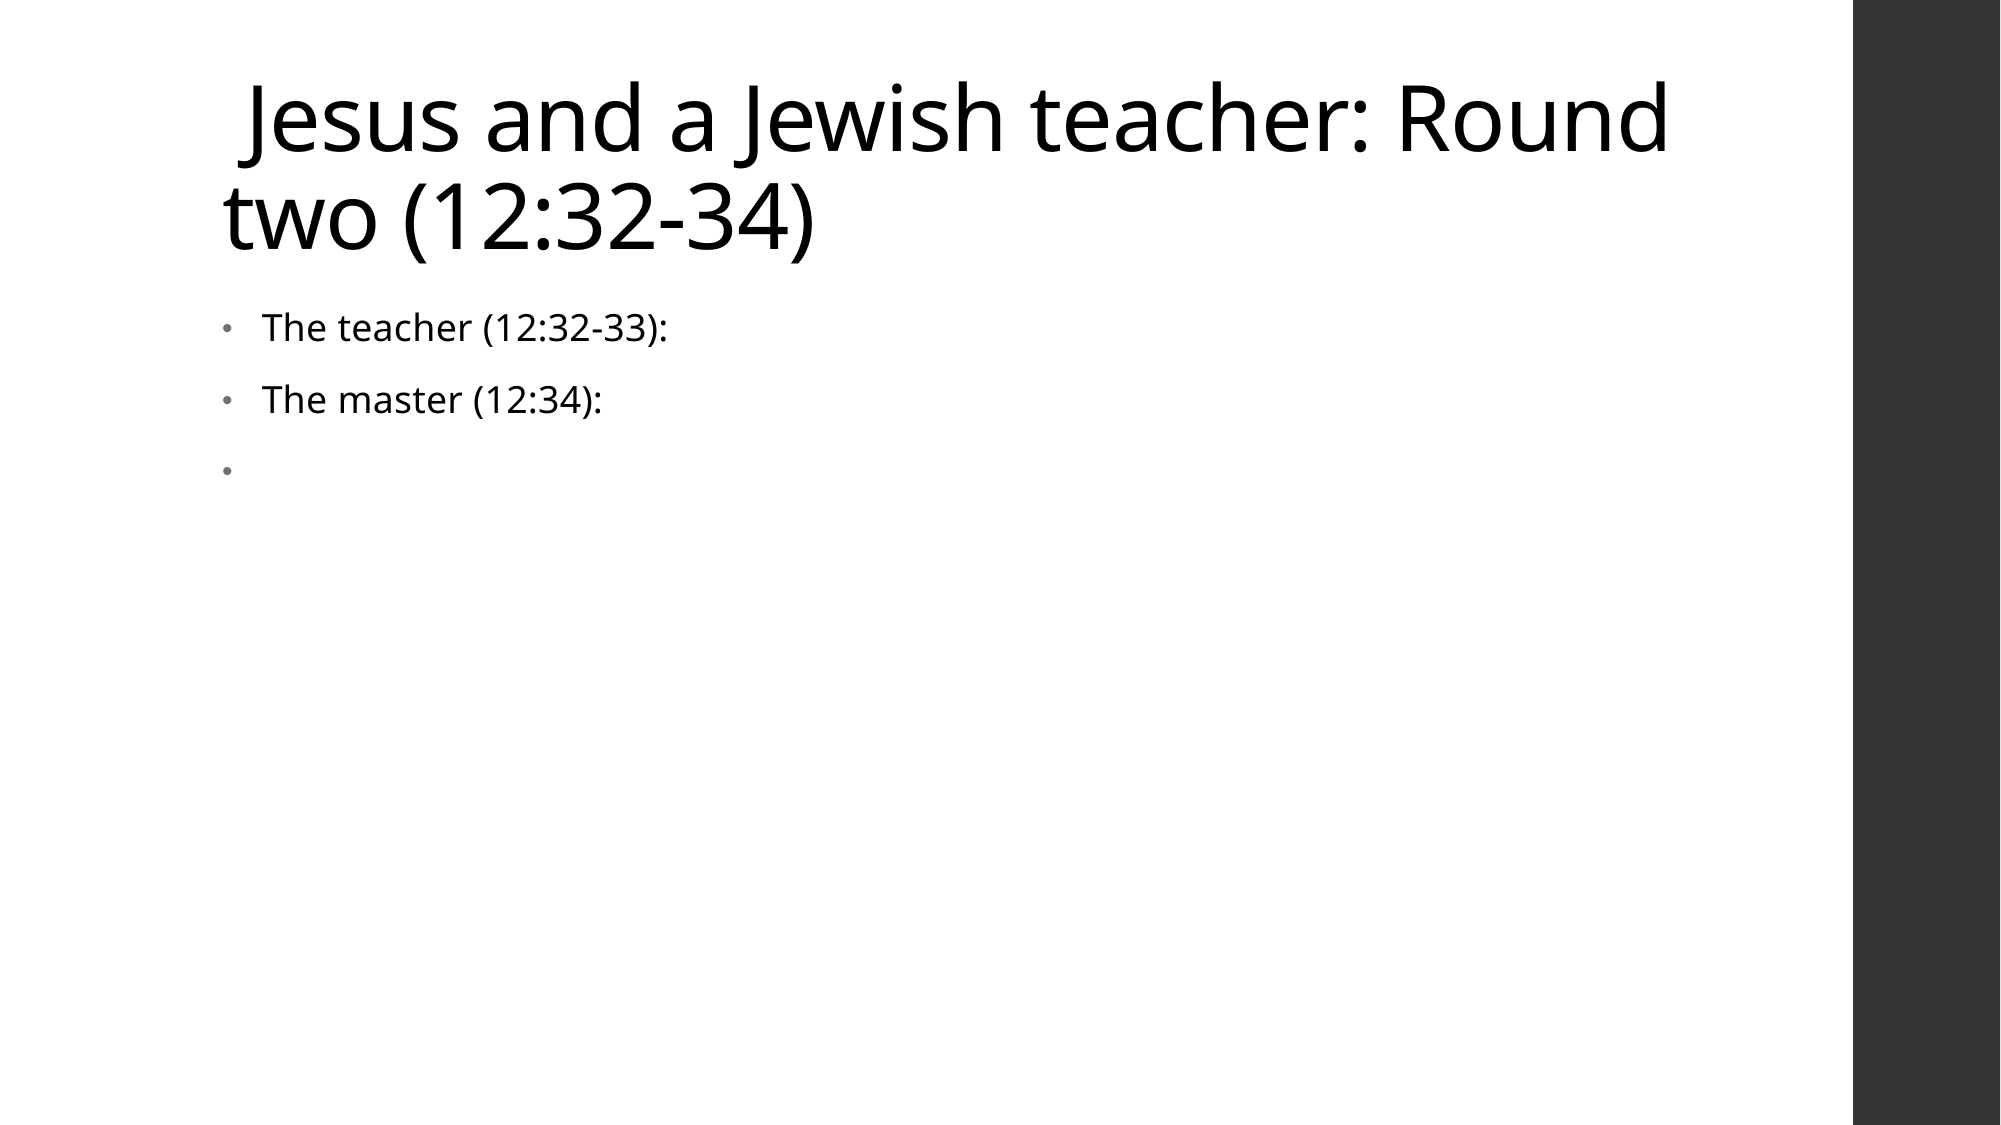

# Jesus and a Jewish teacher: Round two (12:32-34)
 The teacher (12:32-33):
 The master (12:34):